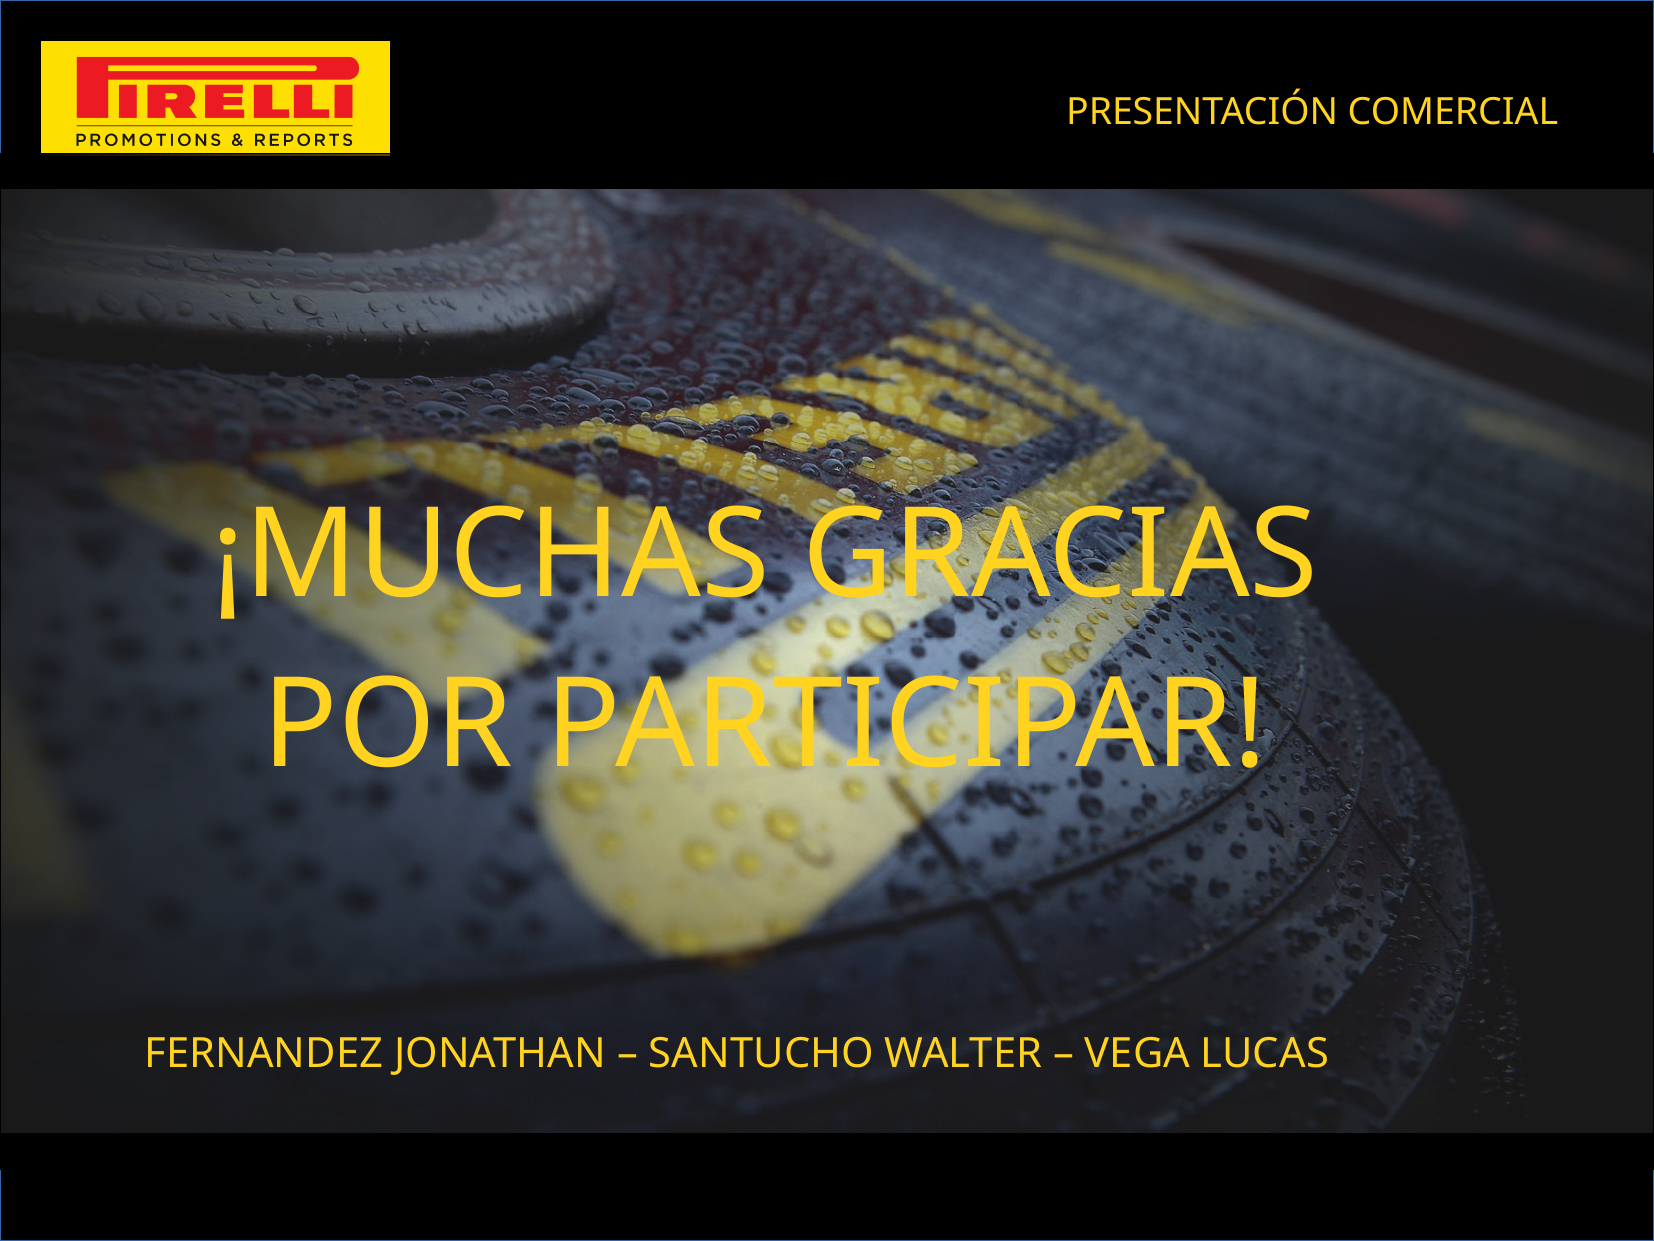

PRESENTACIÓN COMERCIAL
¡MUCHAS GRACIAS
POR PARTICIPAR!
FERNANDEZ JONATHAN – SANTUCHO WALTER – VEGA LUCAS